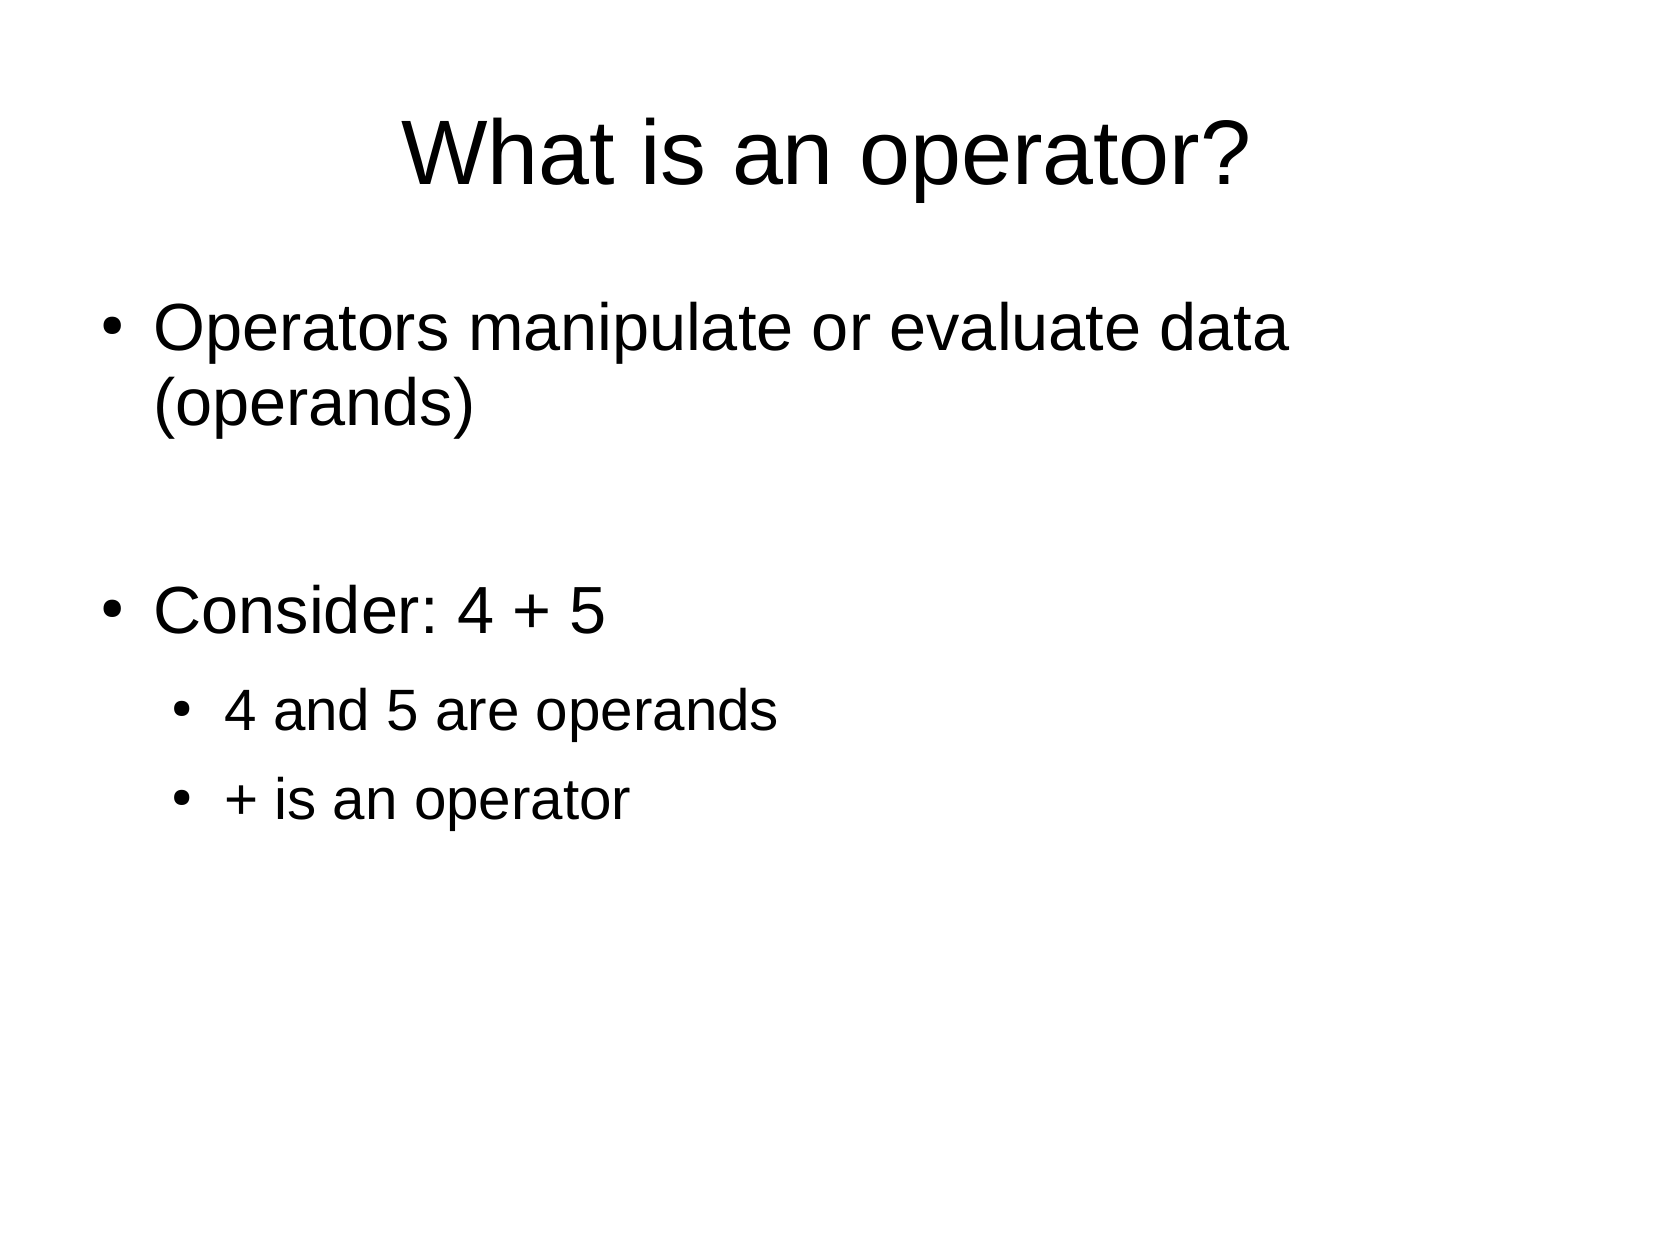

# What is an operator?
Operators manipulate or evaluate data (operands)
Consider: 4 + 5
4 and 5 are operands
+ is an operator